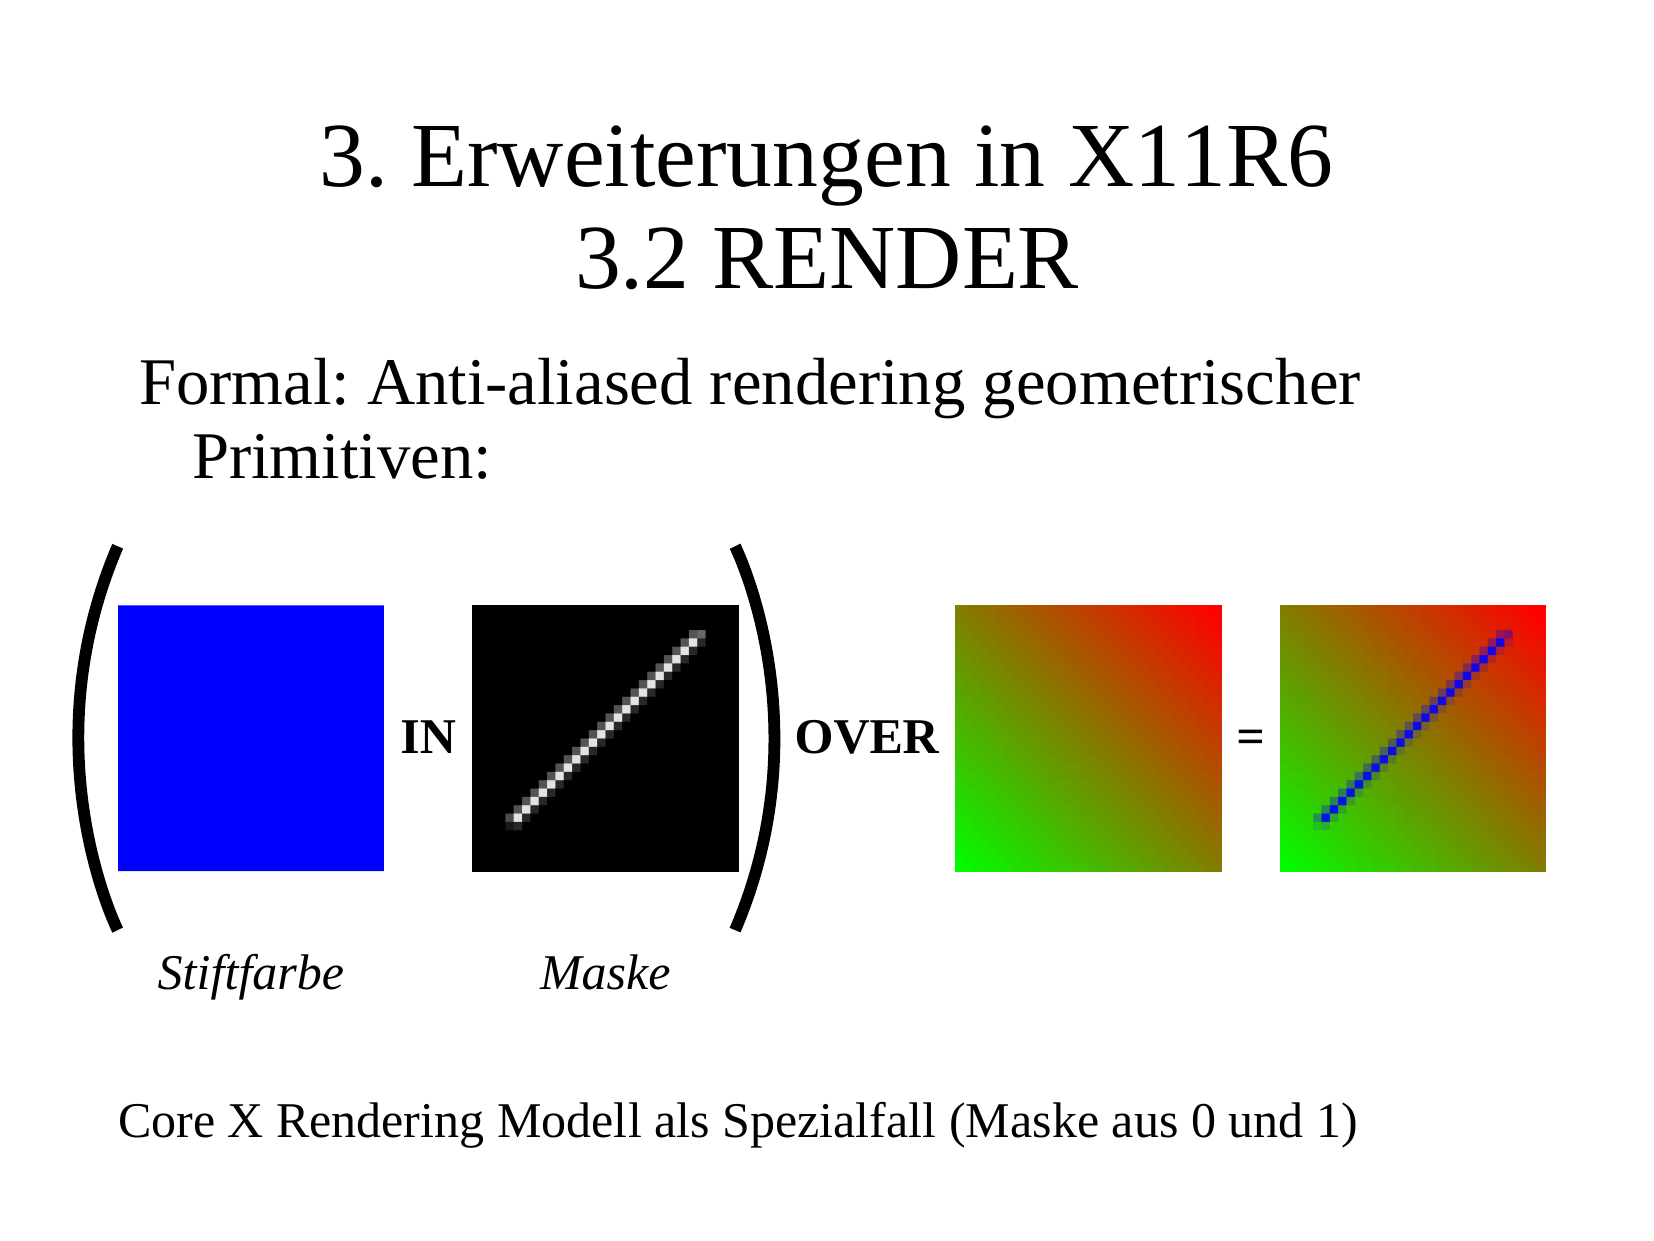

# 3. Erweiterungen in X11R6 3.2 RENDER
Formal: Anti-aliased rendering geometrischer Primitiven:
IN
OVER
=
Stiftfarbe
Maske
Core X Rendering Modell als Spezialfall (Maske aus 0 und 1)